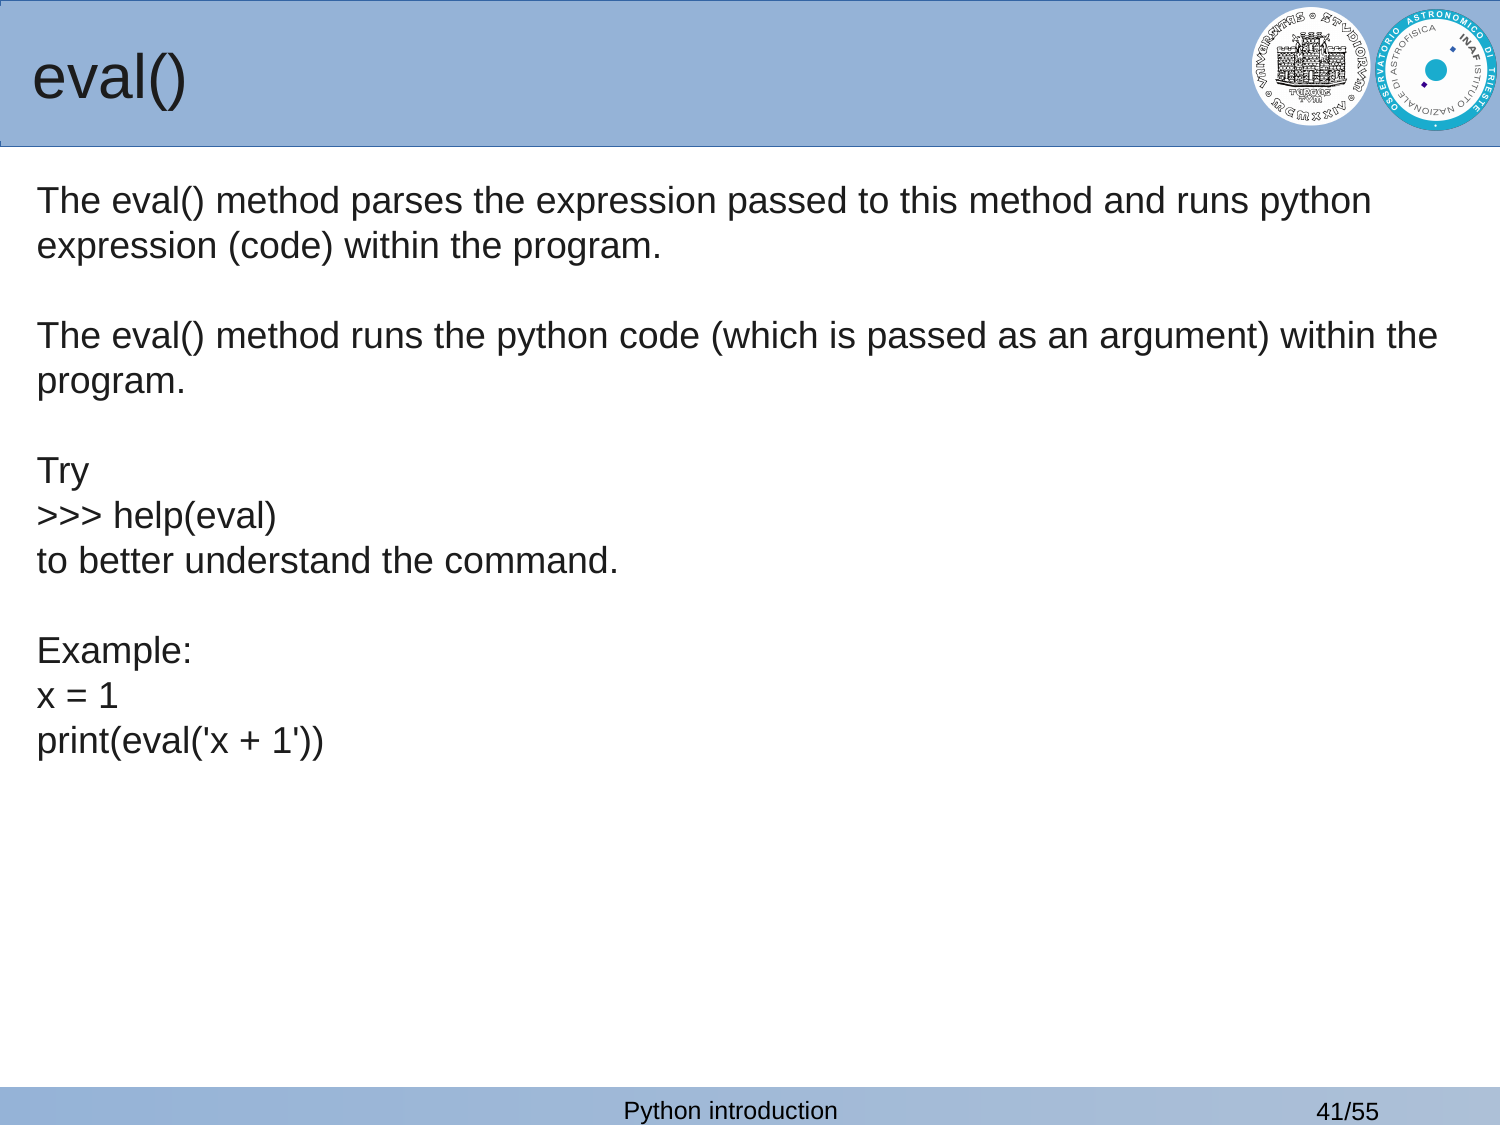

eval()
# The eval() method parses the expression passed to this method and runs python expression (code) within the program.
The eval() method runs the python code (which is passed as an argument) within the program.
Try
>>> help(eval)
to better understand the command.
Example:
x = 1
print(eval('x + 1'))